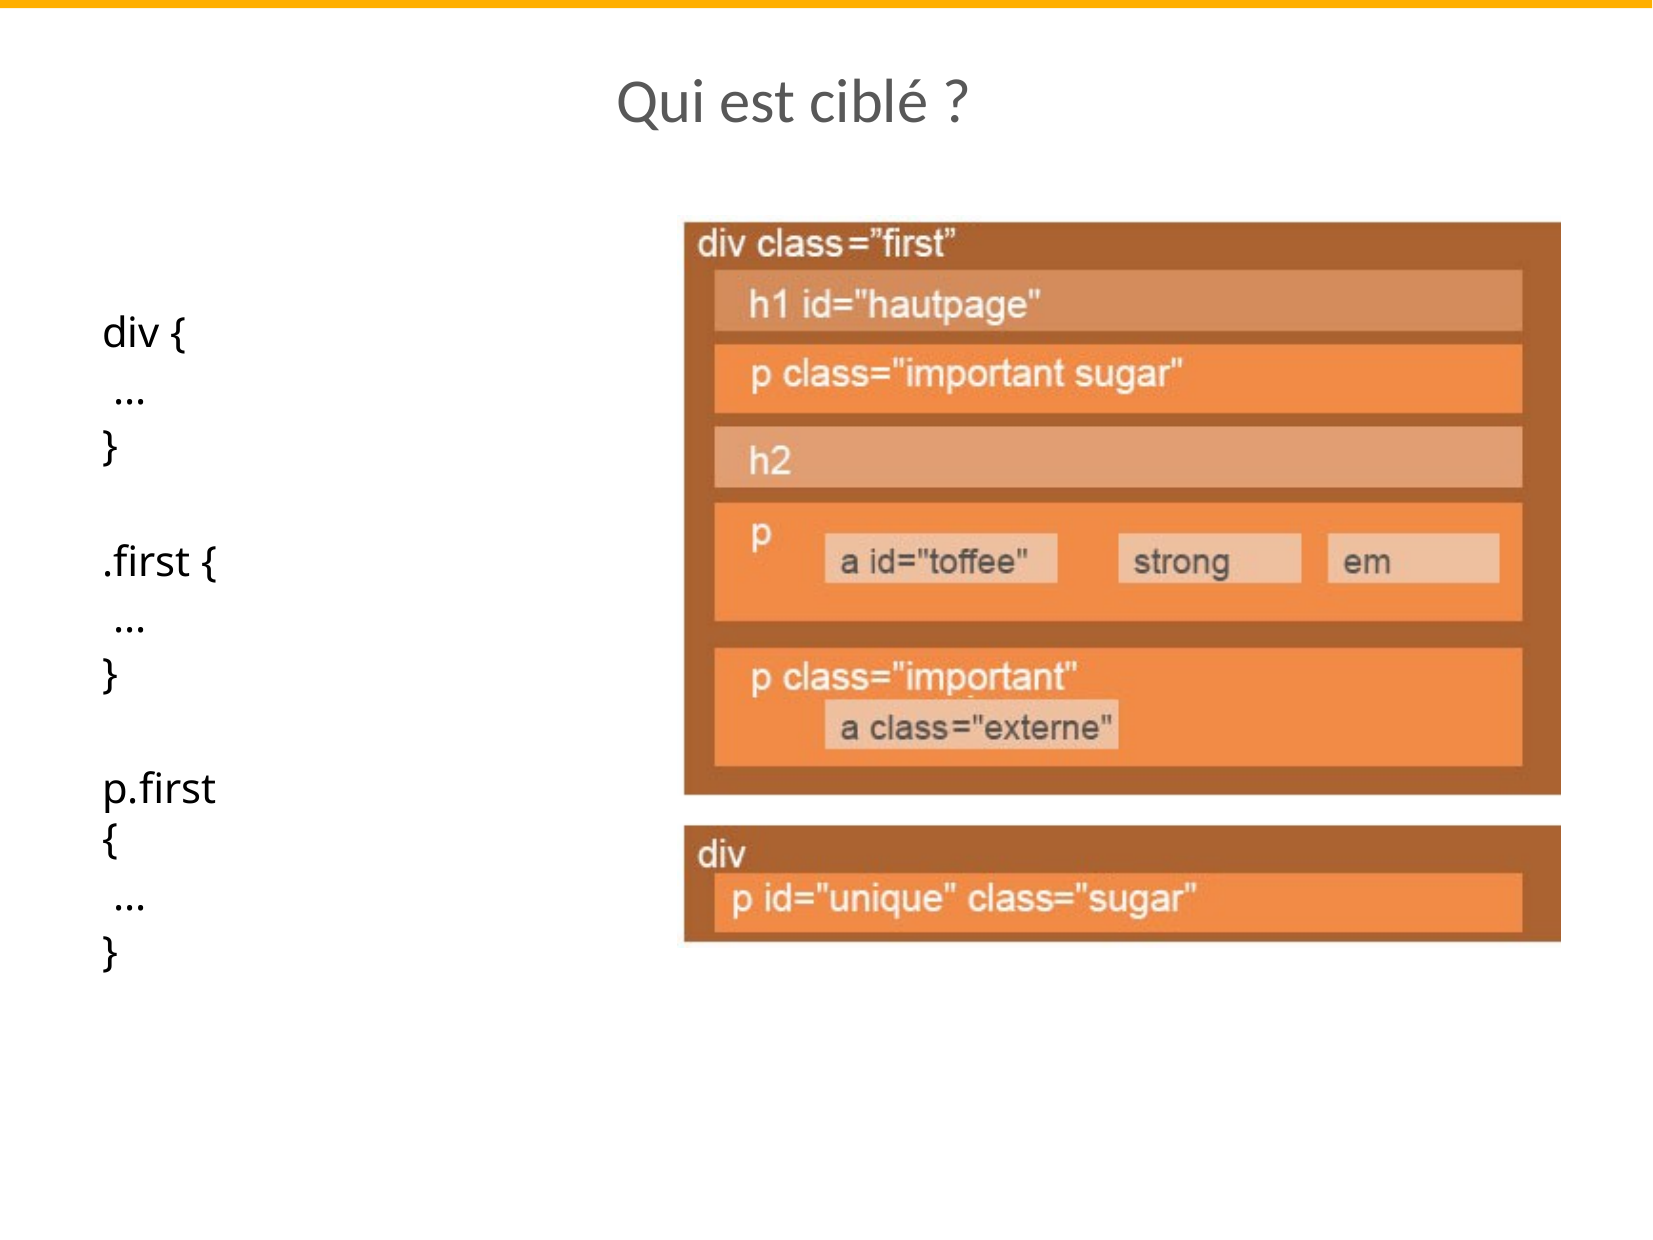

# Qui est ciblé ?
div {
...
}
.first {
...
}
p.first {
...
}